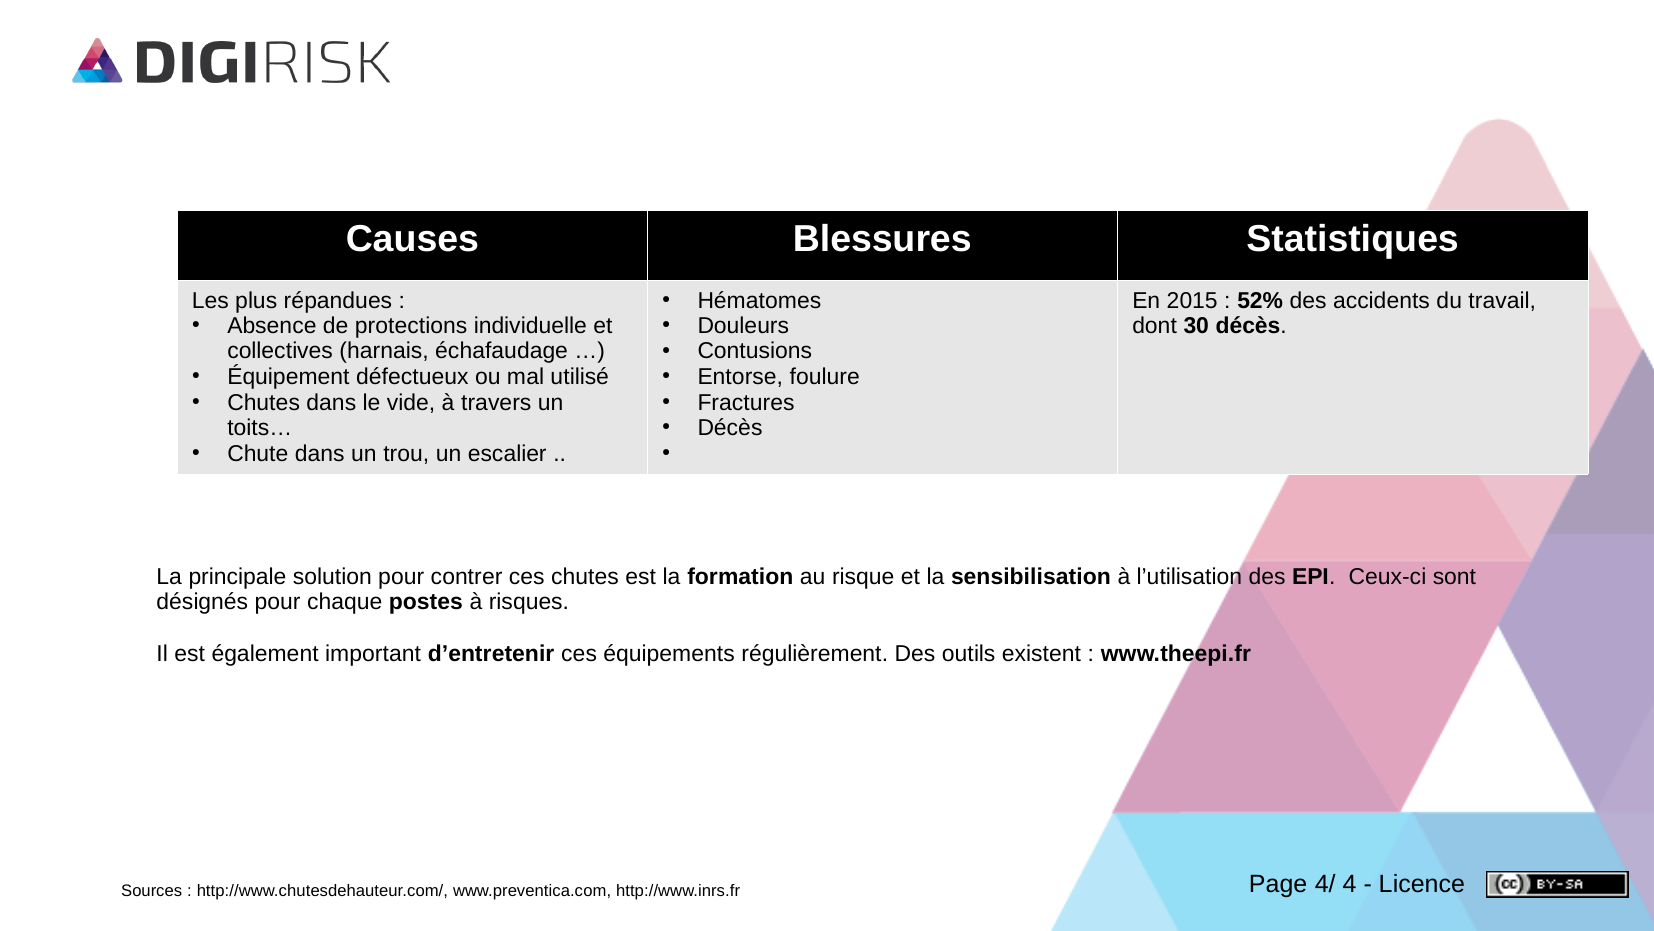

| Causes | Blessures | Statistiques |
| --- | --- | --- |
| Les plus répandues : Absence de protections individuelle et collectives (harnais, échafaudage …) Équipement défectueux ou mal utilisé Chutes dans le vide, à travers un toits… Chute dans un trou, un escalier .. | Hématomes Douleurs Contusions Entorse, foulure Fractures Décès | En 2015 : 52% des accidents du travail, dont 30 décès. |
La principale solution pour contrer ces chutes est la formation au risque et la sensibilisation à l’utilisation des EPI. Ceux-ci sont désignés pour chaque postes à risques.
Il est également important d’entretenir ces équipements régulièrement. Des outils existent : www.theepi.fr
Sources : http://www.chutesdehauteur.com/, www.preventica.com, http://www.inrs.fr